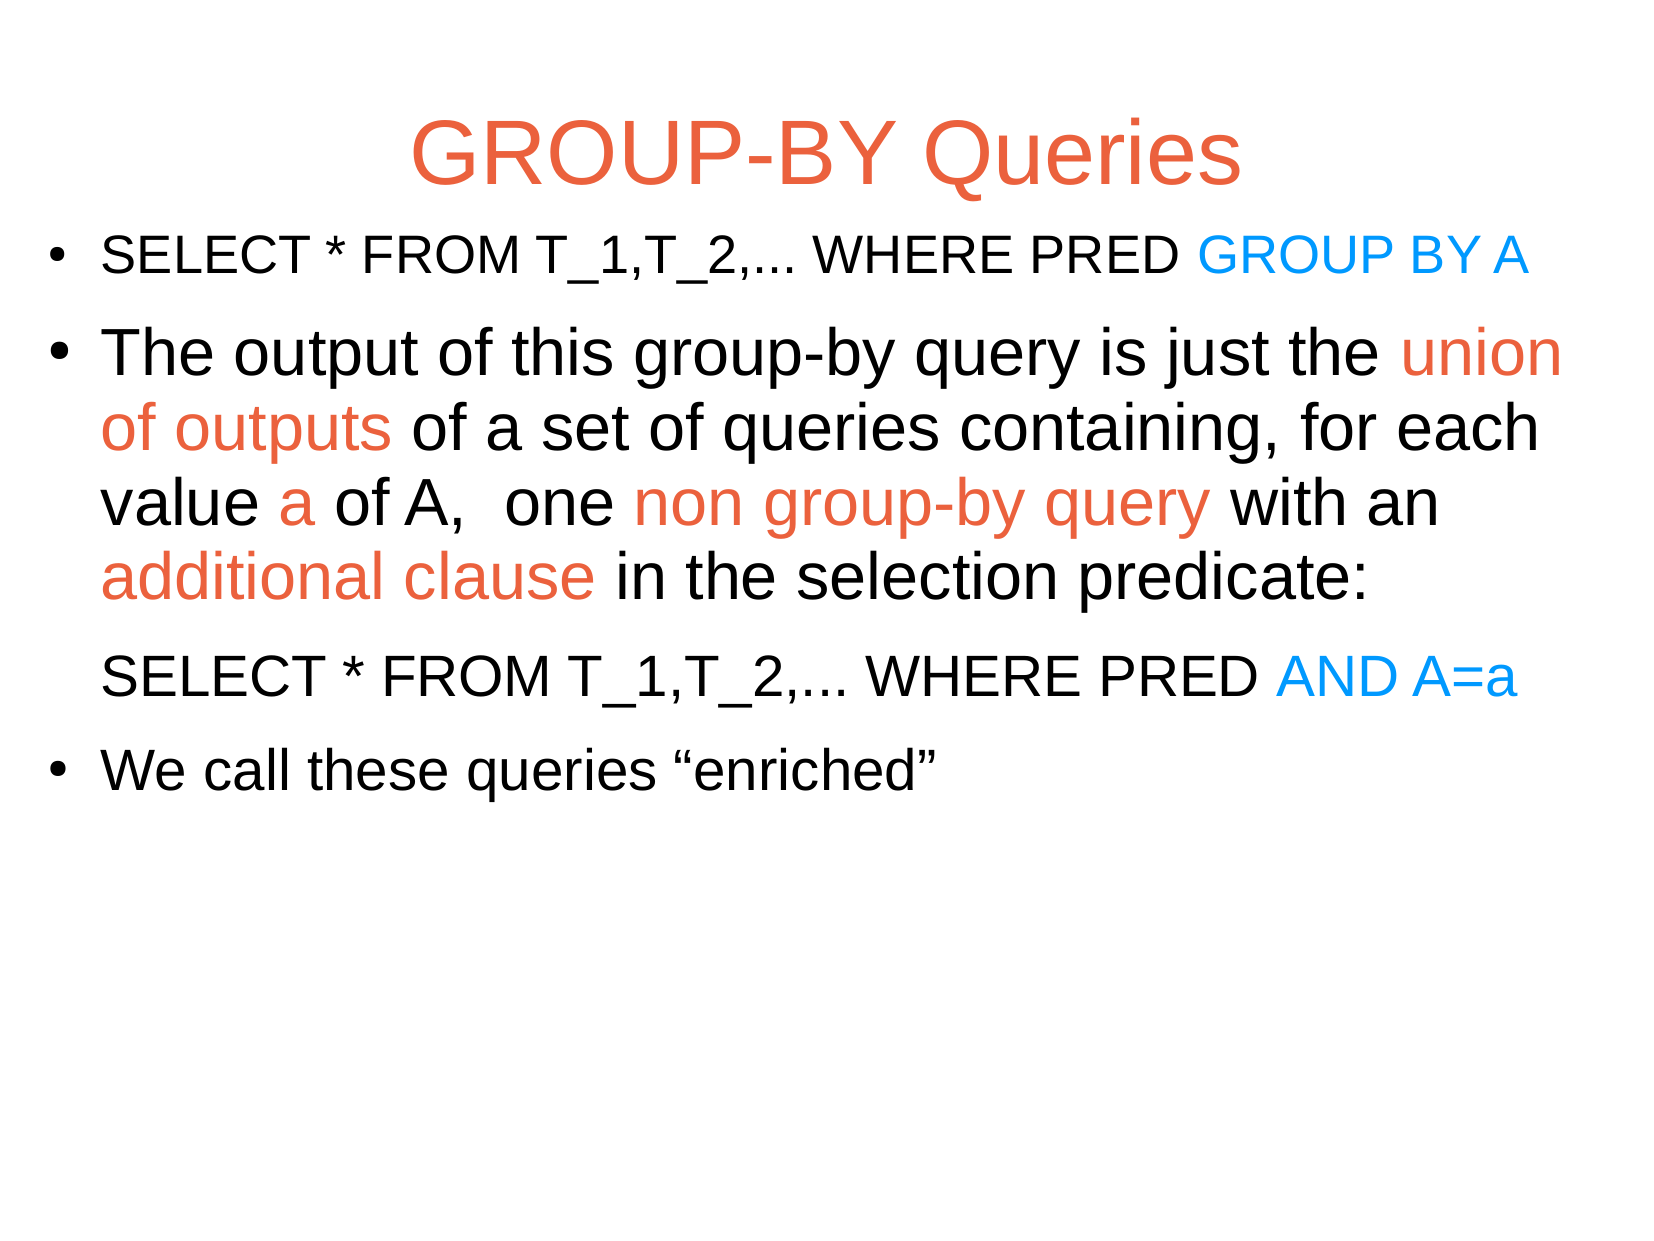

# GROUP-BY Queries
SELECT * FROM T_1,T_2,... WHERE PRED GROUP BY A
The output of this group-by query is just the union of outputs of a set of queries containing, for each value a of A, one non group-by query with an additional clause in the selection predicate:
SELECT * FROM T_1,T_2,... WHERE PRED AND A=a
We call these queries “enriched”